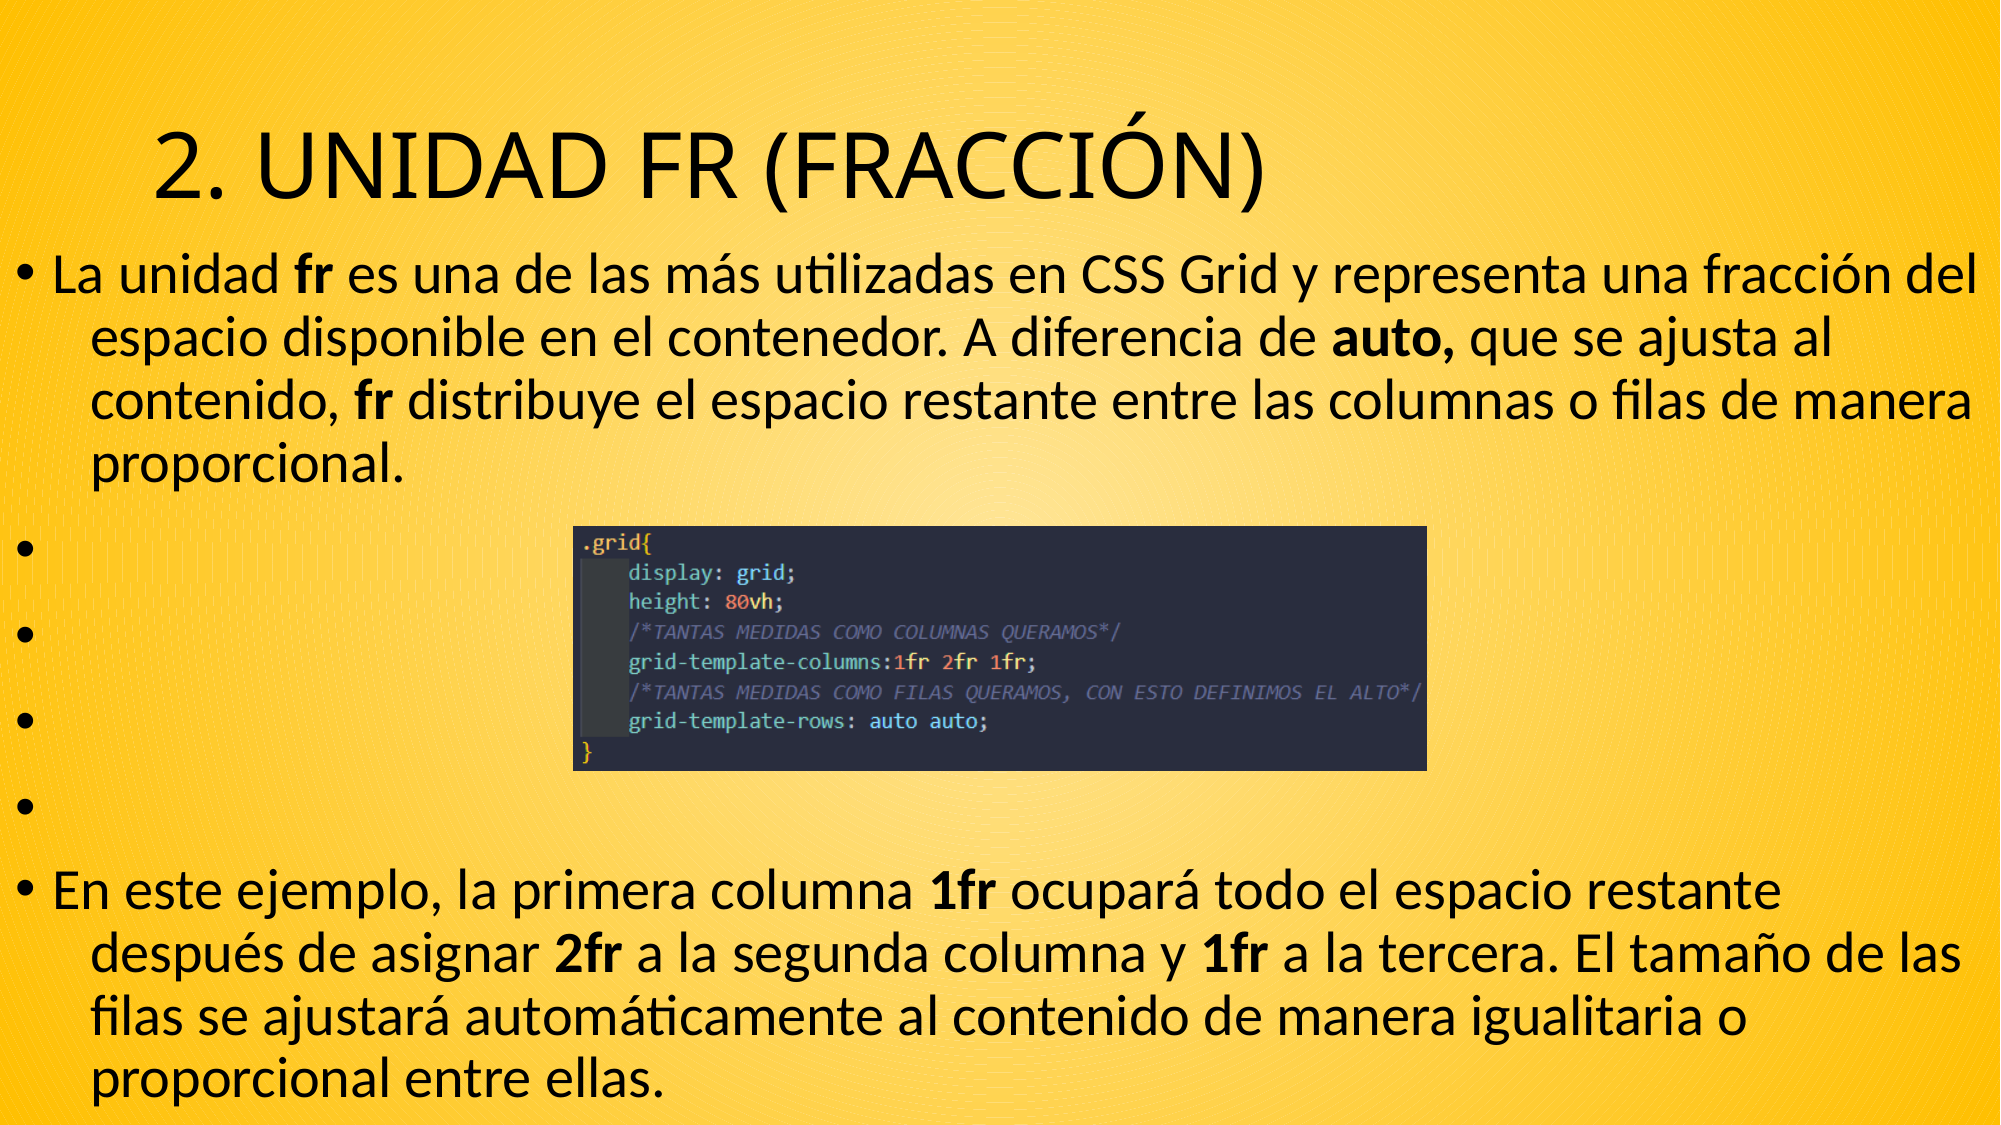

# 2. UNIDAD FR (FRACCIÓN)
La unidad fr es una de las más utilizadas en CSS Grid y representa una fracción del espacio disponible en el contenedor. A diferencia de auto, que se ajusta al contenido, fr distribuye el espacio restante entre las columnas o filas de manera proporcional.
En este ejemplo, la primera columna 1fr ocupará todo el espacio restante después de asignar 2fr a la segunda columna y 1fr a la tercera. El tamaño de las filas se ajustará automáticamente al contenido de manera igualitaria o proporcional entre ellas.